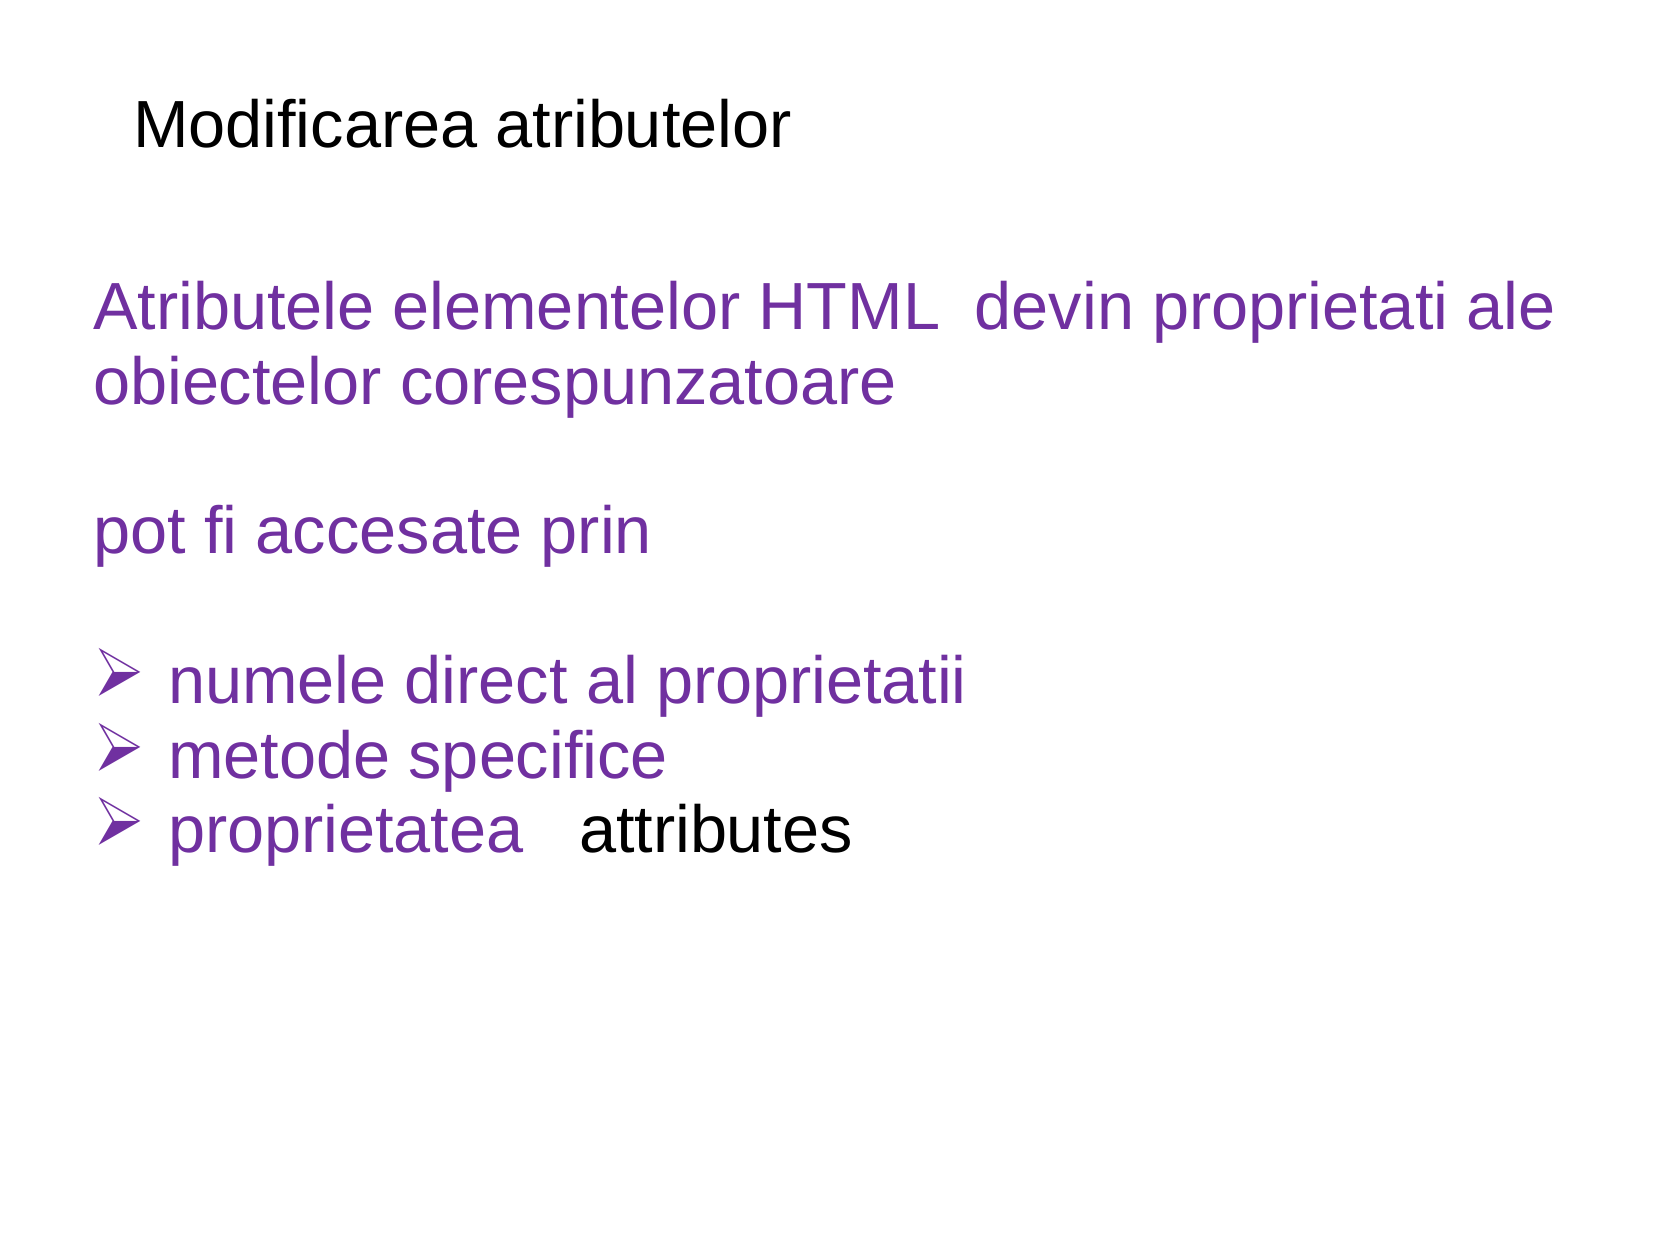

Modificarea atributelor
Atributele elementelor HTML devin proprietati ale obiectelor corespunzatoare
pot fi accesate prin
numele direct al proprietatii
metode specifice
proprietatea attributes